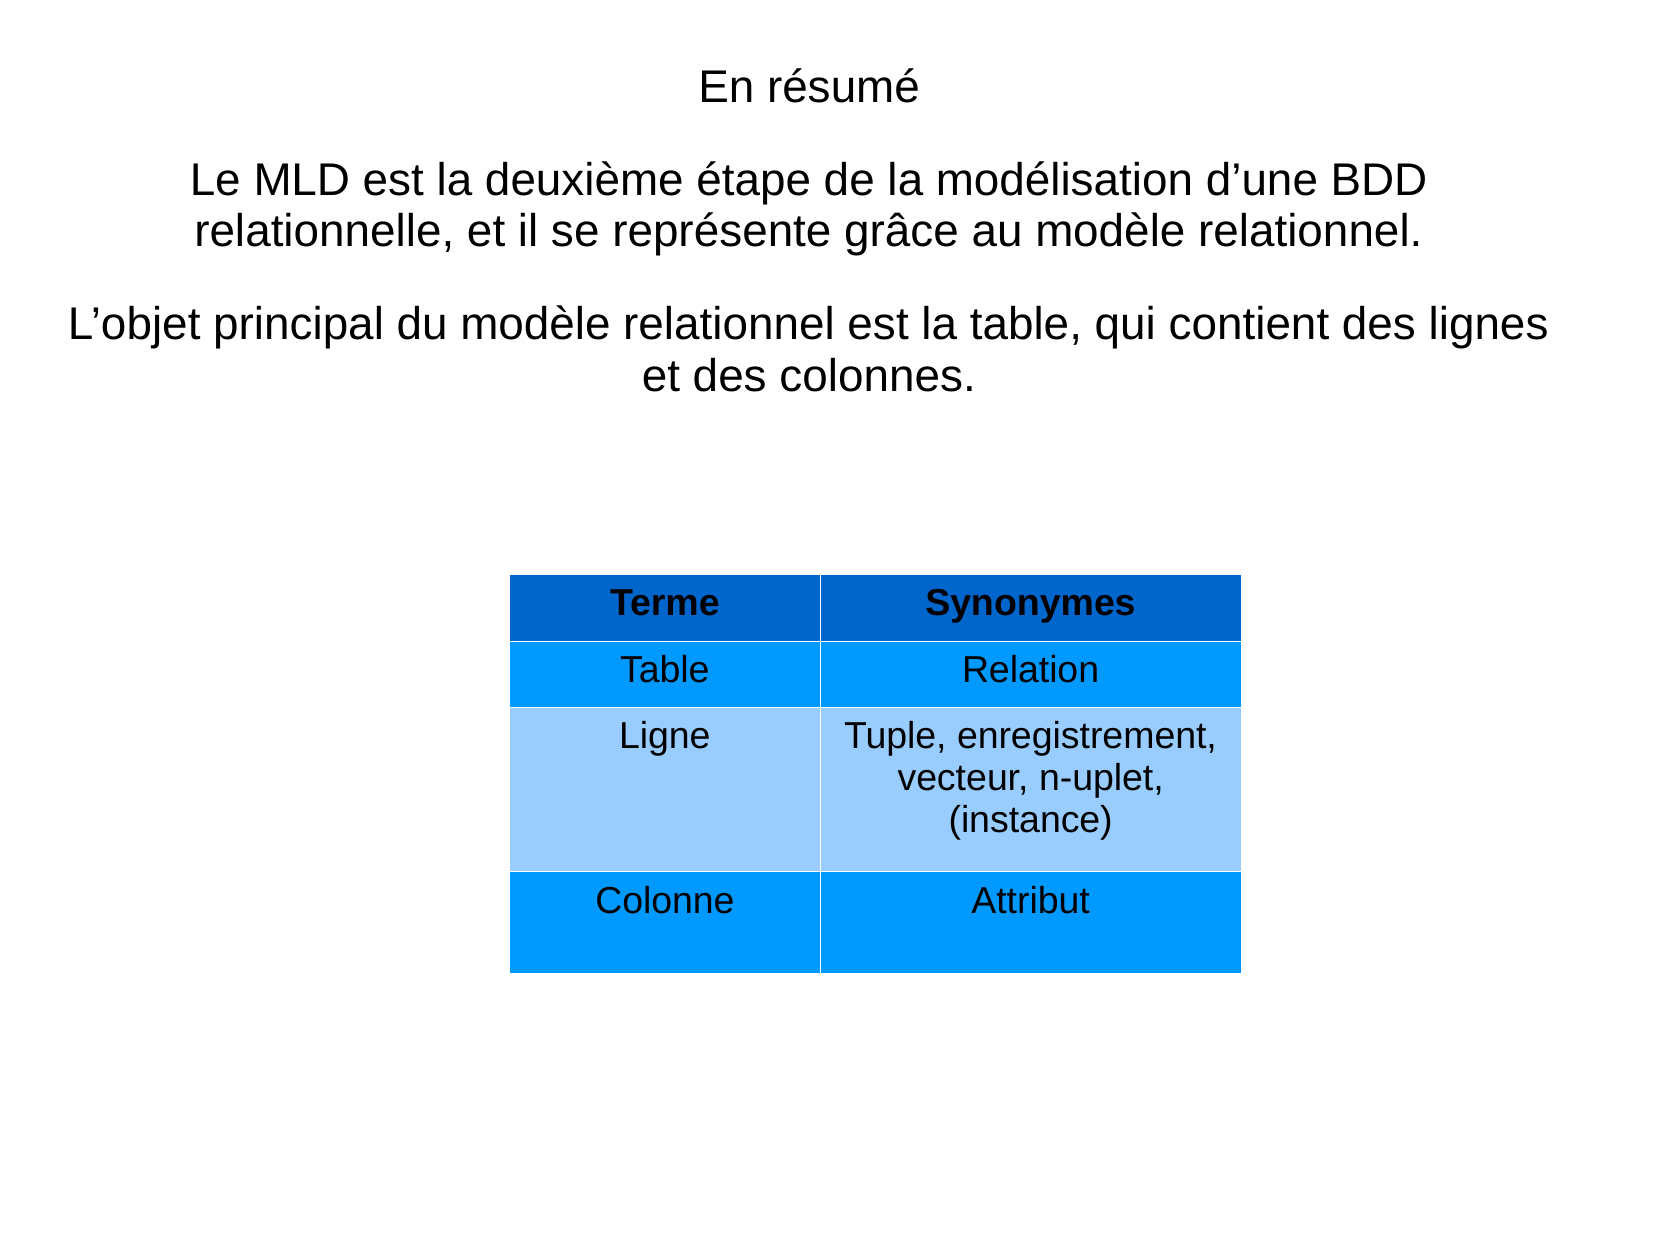

En résumé
Le MLD est la deuxième étape de la modélisation d’une BDD relationnelle, et il se représente grâce au modèle relationnel.
L’objet principal du modèle relationnel est la table, qui contient des lignes et des colonnes.
| Terme | Synonymes |
| --- | --- |
| Table | Relation |
| Ligne | Tuple, enregistrement, vecteur, n-uplet, (instance) |
| Colonne | Attribut |